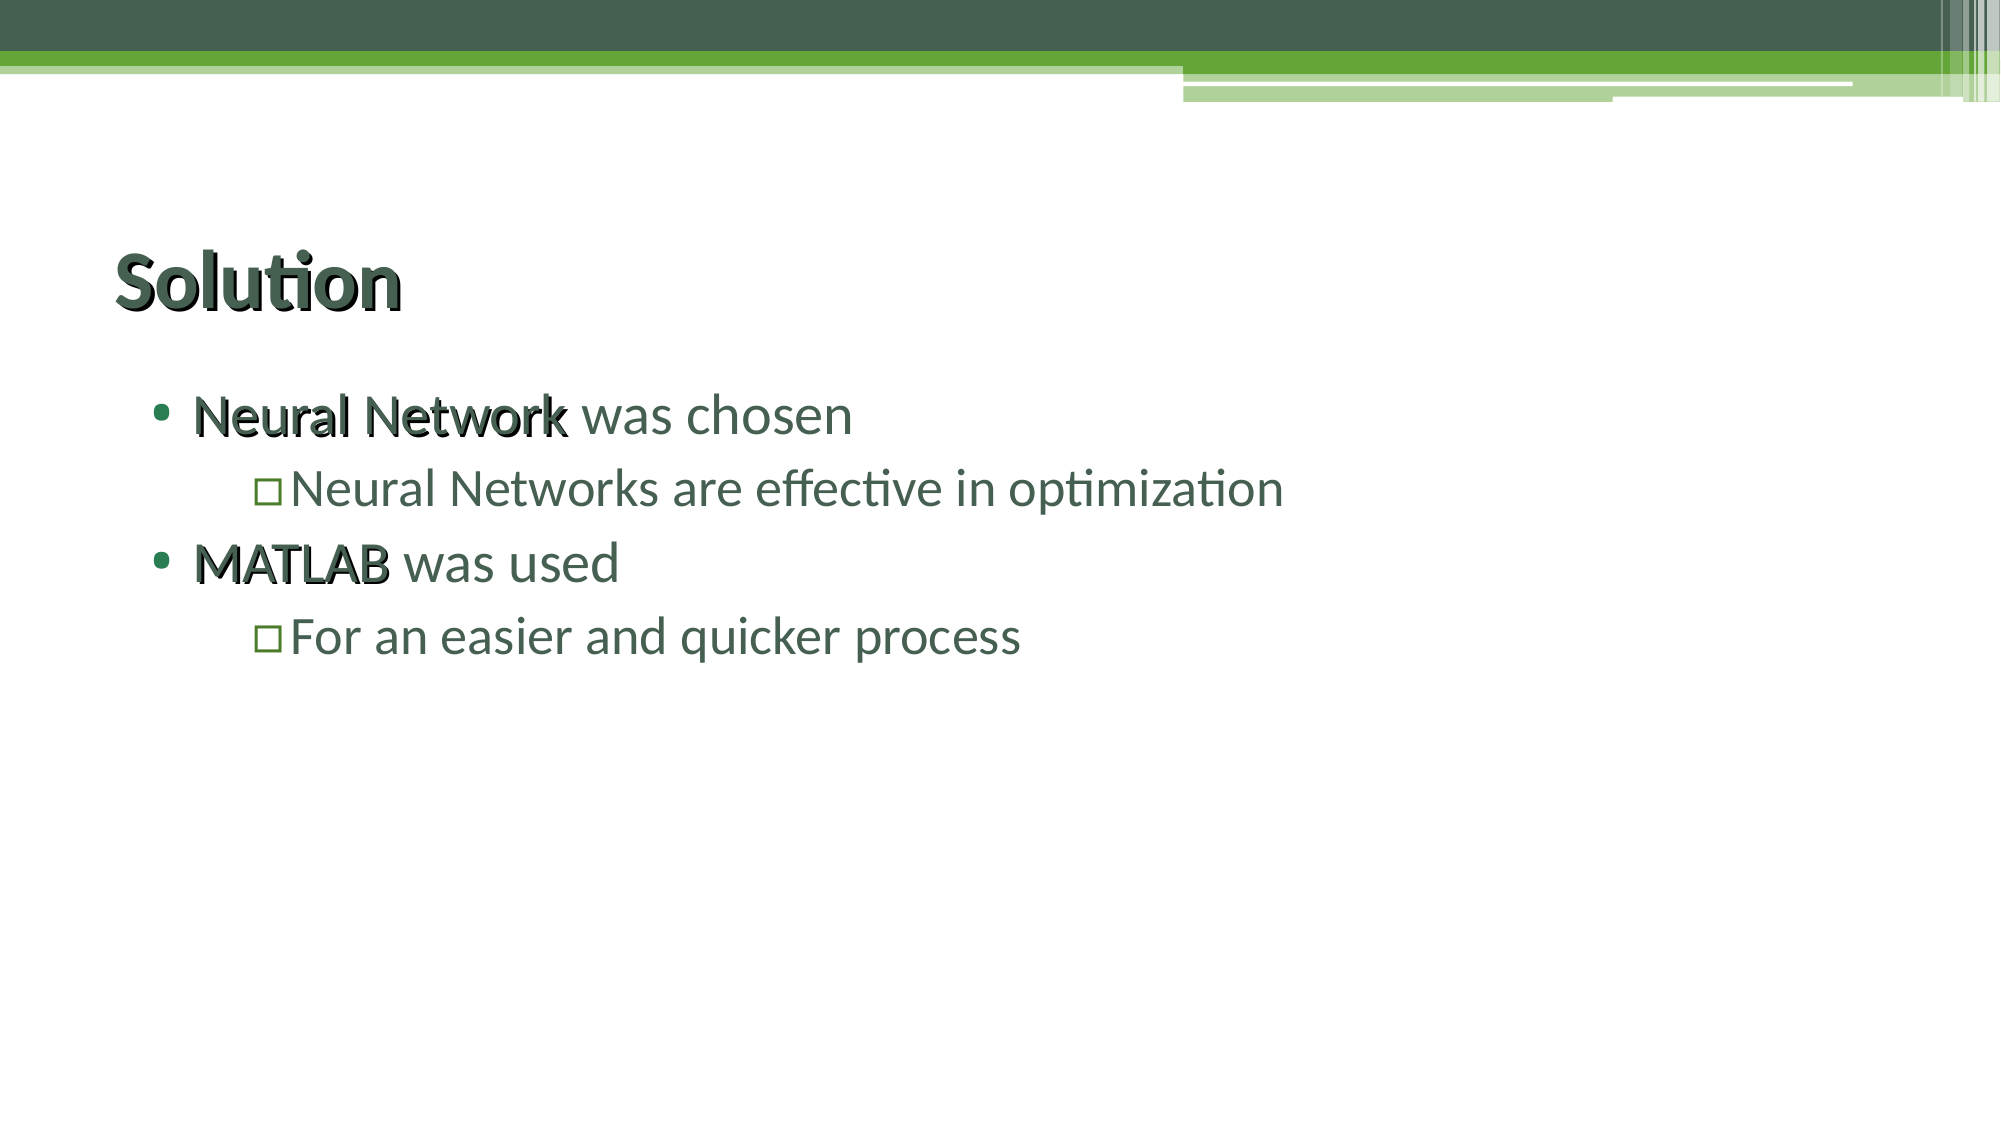

# Solution
Neural Network was chosen
Neural Networks are effective in optimization
MATLAB was used
For an easier and quicker process